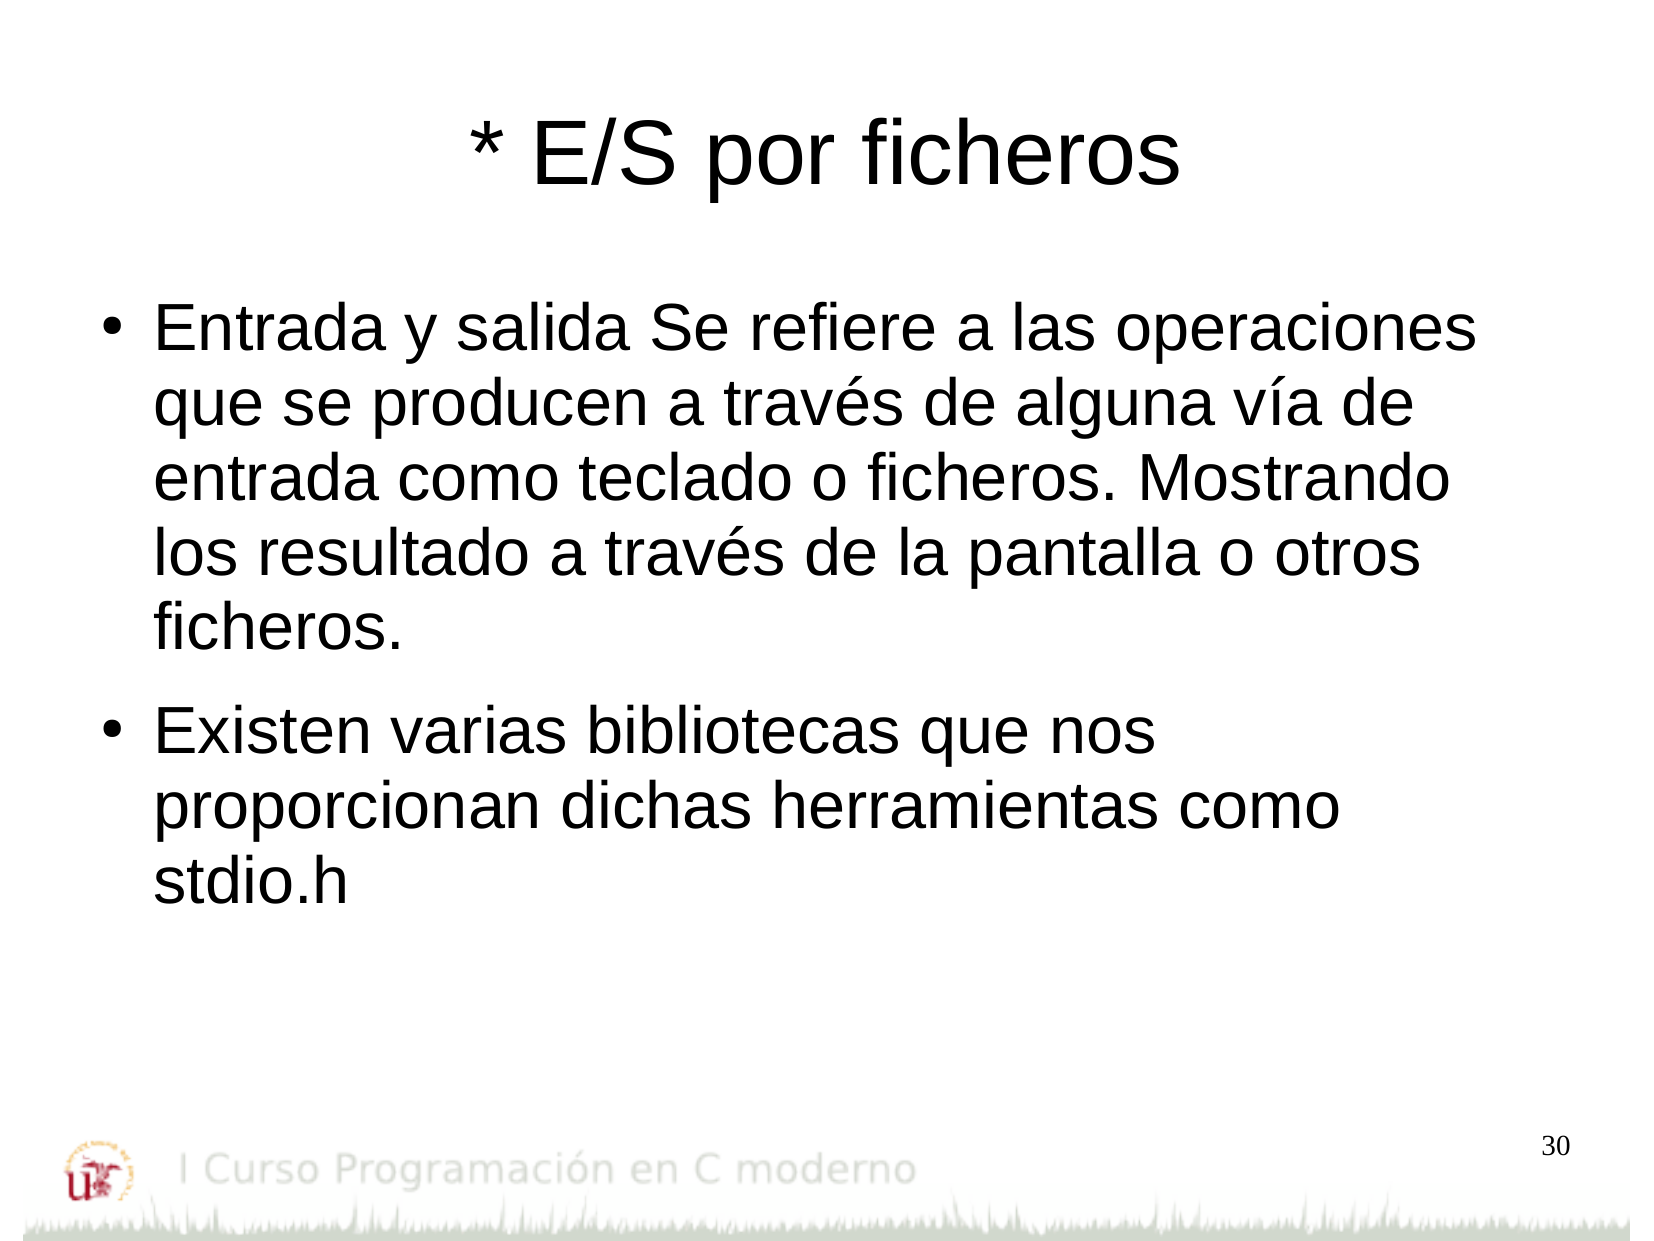

# * E/S por ficheros
Entrada y salida Se refiere a las operaciones que se producen a través de alguna vía de entrada como teclado o ficheros. Mostrando los resultado a través de la pantalla o otros ficheros.
Existen varias bibliotecas que nos proporcionan dichas herramientas como stdio.h
30